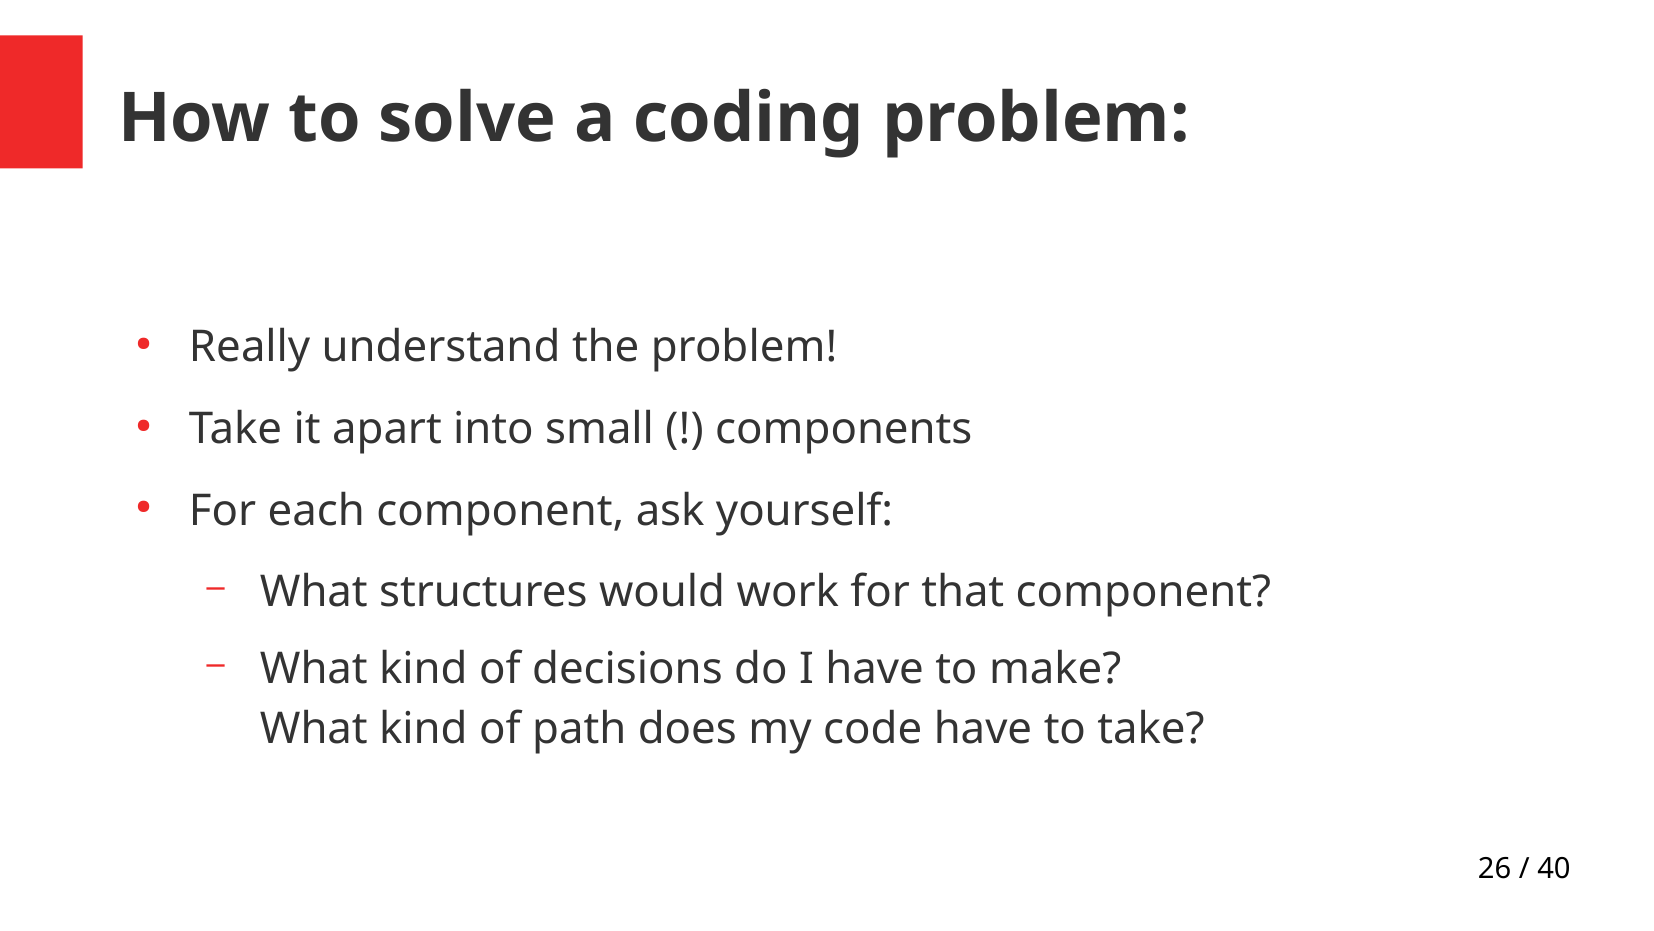

# How to solve a coding problem:
Really understand the problem!
Take it apart into small (!) components
For each component, ask yourself:
What structures would work for that component?
What kind of decisions do I have to make?
What kind of path does my code have to take?
26